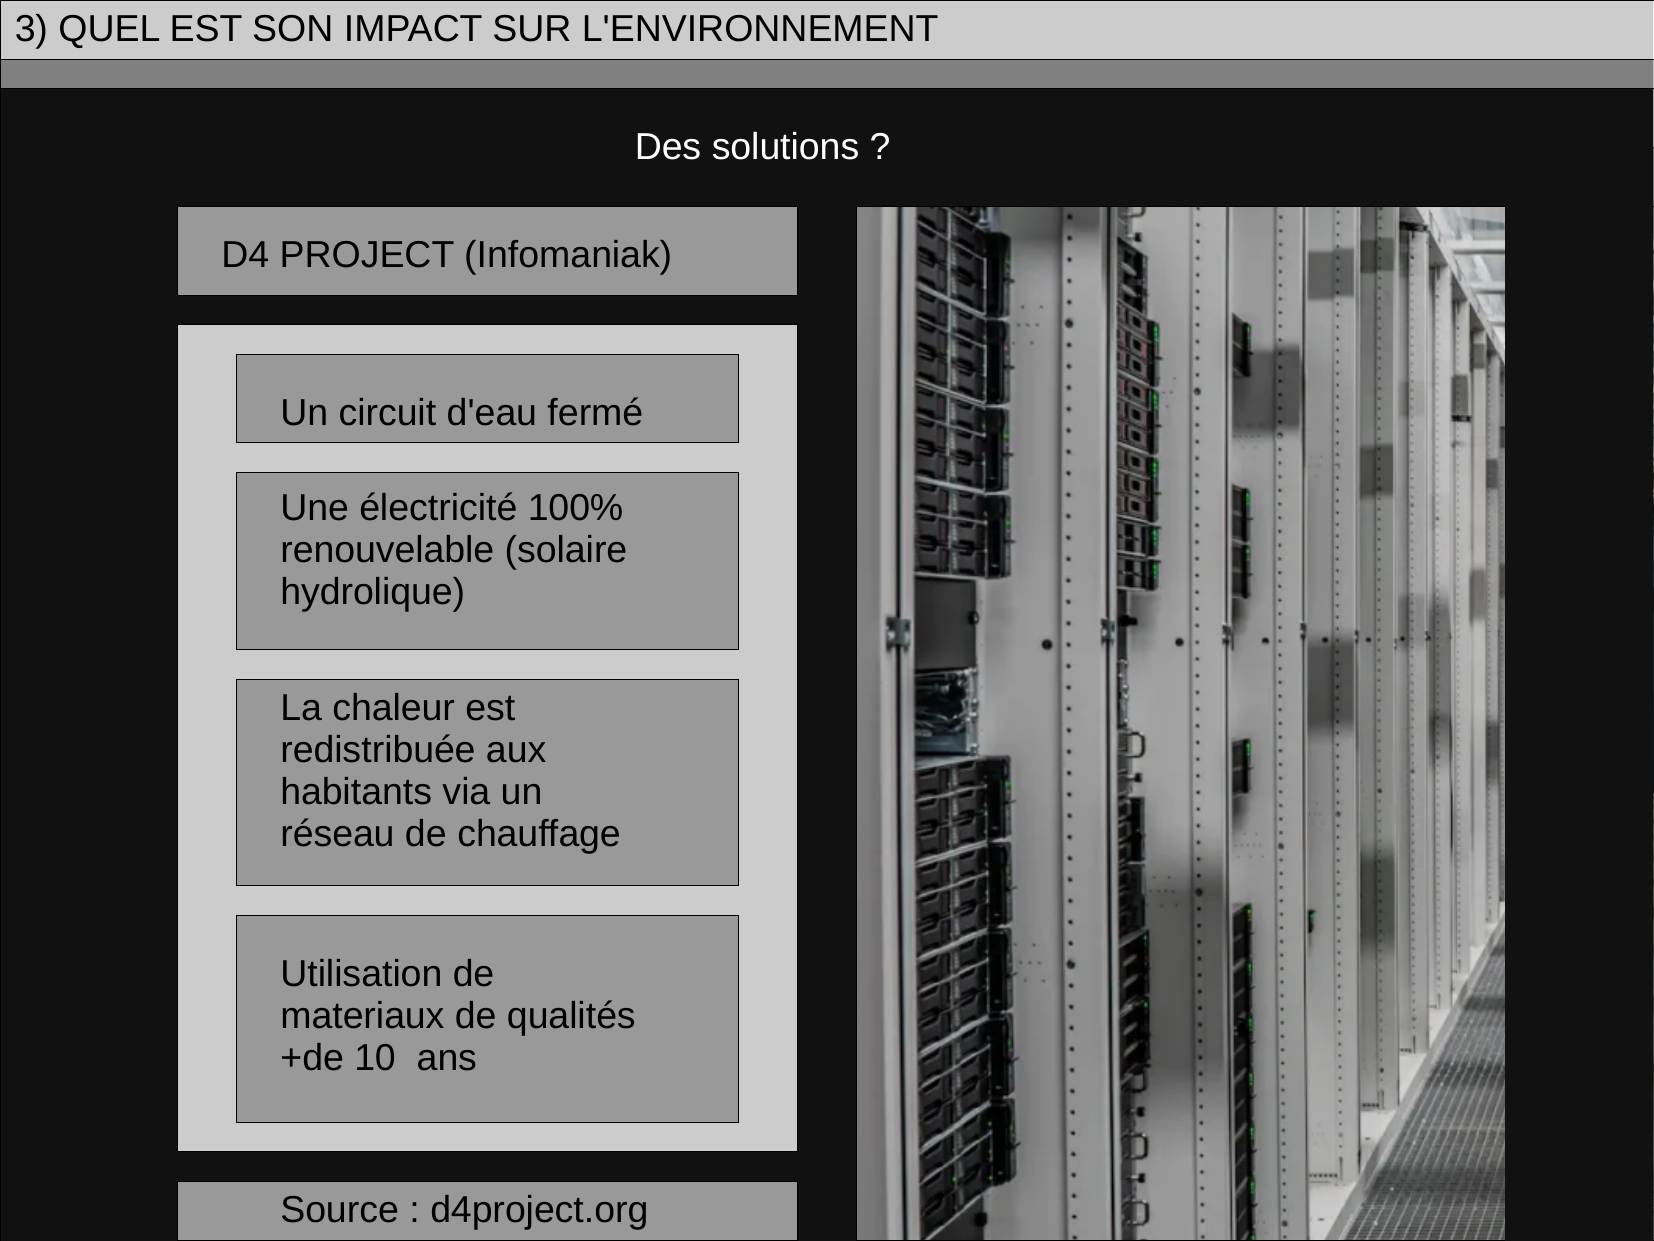

3) QUEL EST SON IMPACT SUR L'ENVIRONNEMENT
Des solutions ?
D4 PROJECT (Infomaniak)
Un circuit d'eau fermé
Une électricité 100% renouvelable (solaire hydrolique)
La chaleur est redistribuée aux habitants via un réseau de chauffage
Utilisation de materiaux de qualités +de 10 ans
Source : d4project.org